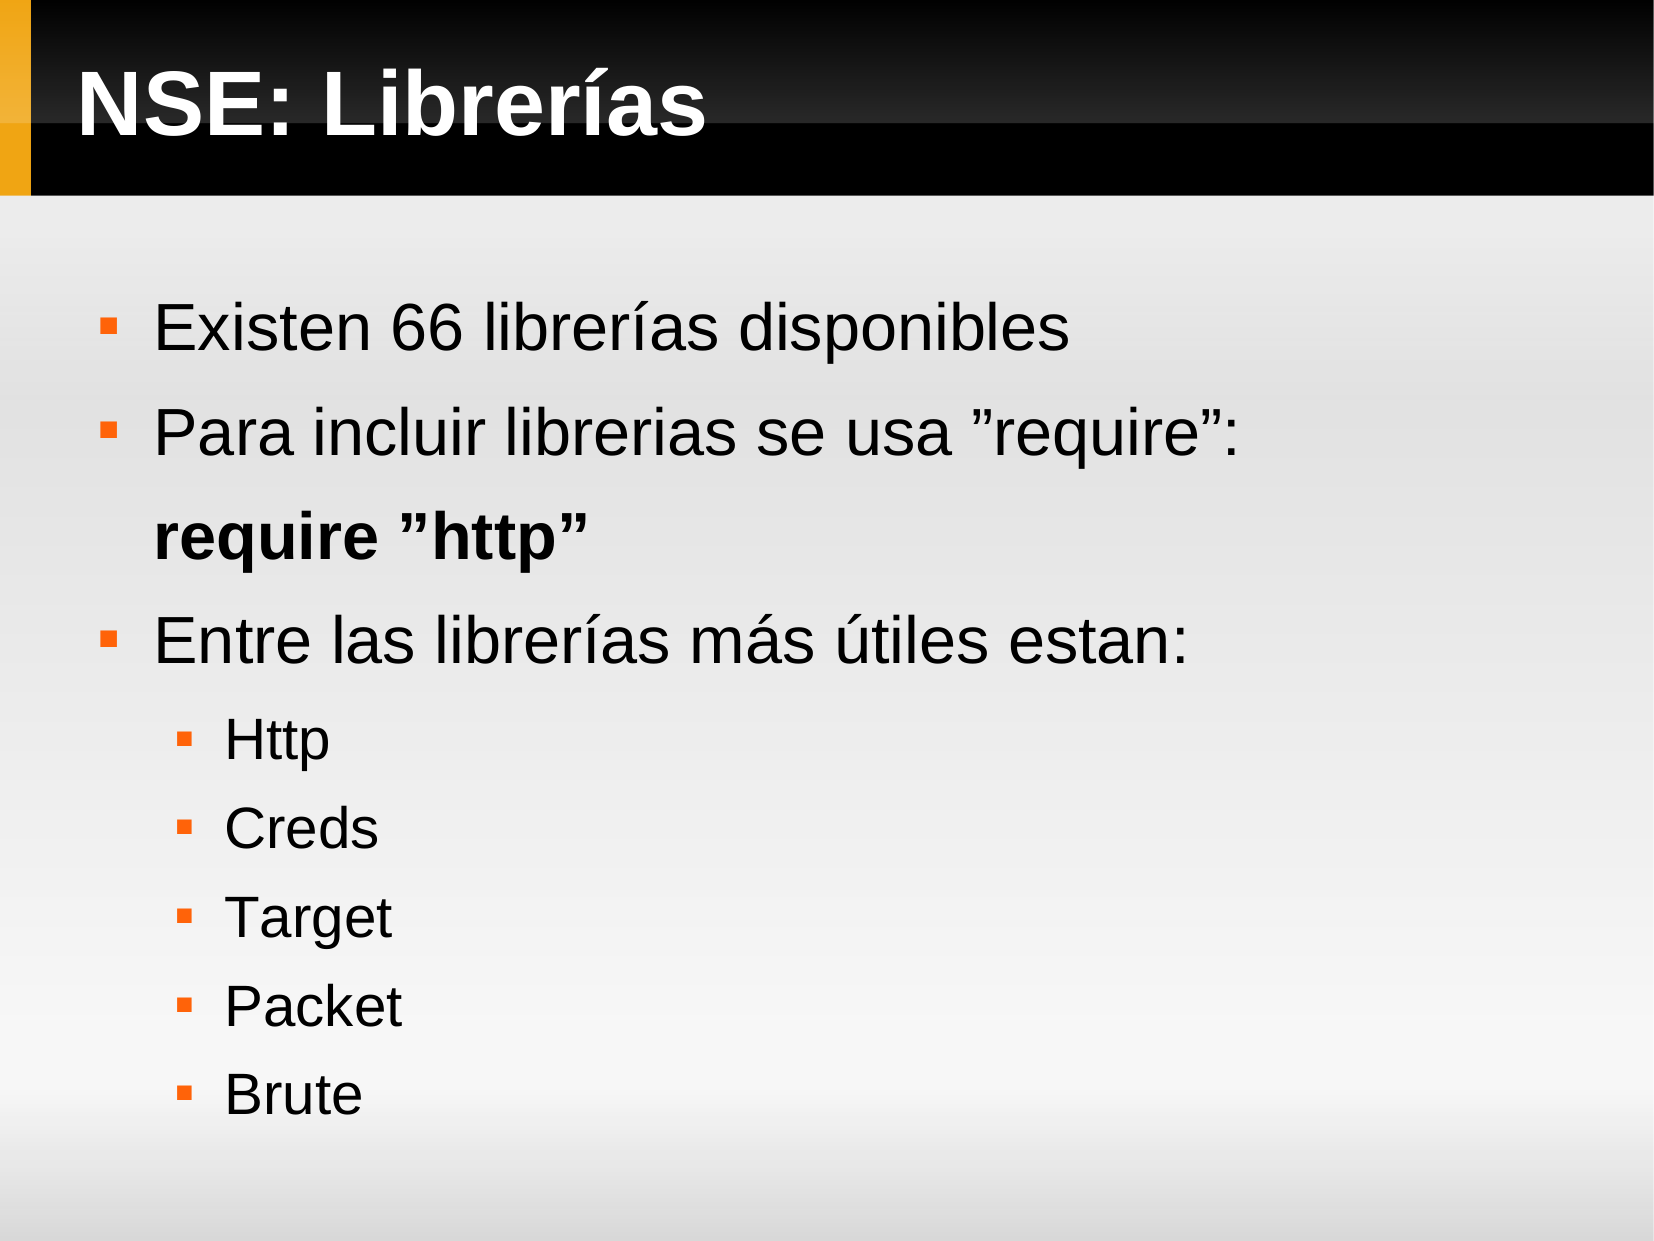

# NSE: Librerías
Existen 66 librerías disponibles
Para incluir librerias se usa ”require”:
require ”http”
Entre las librerías más útiles estan:
Http
Creds
Target
Packet
Brute